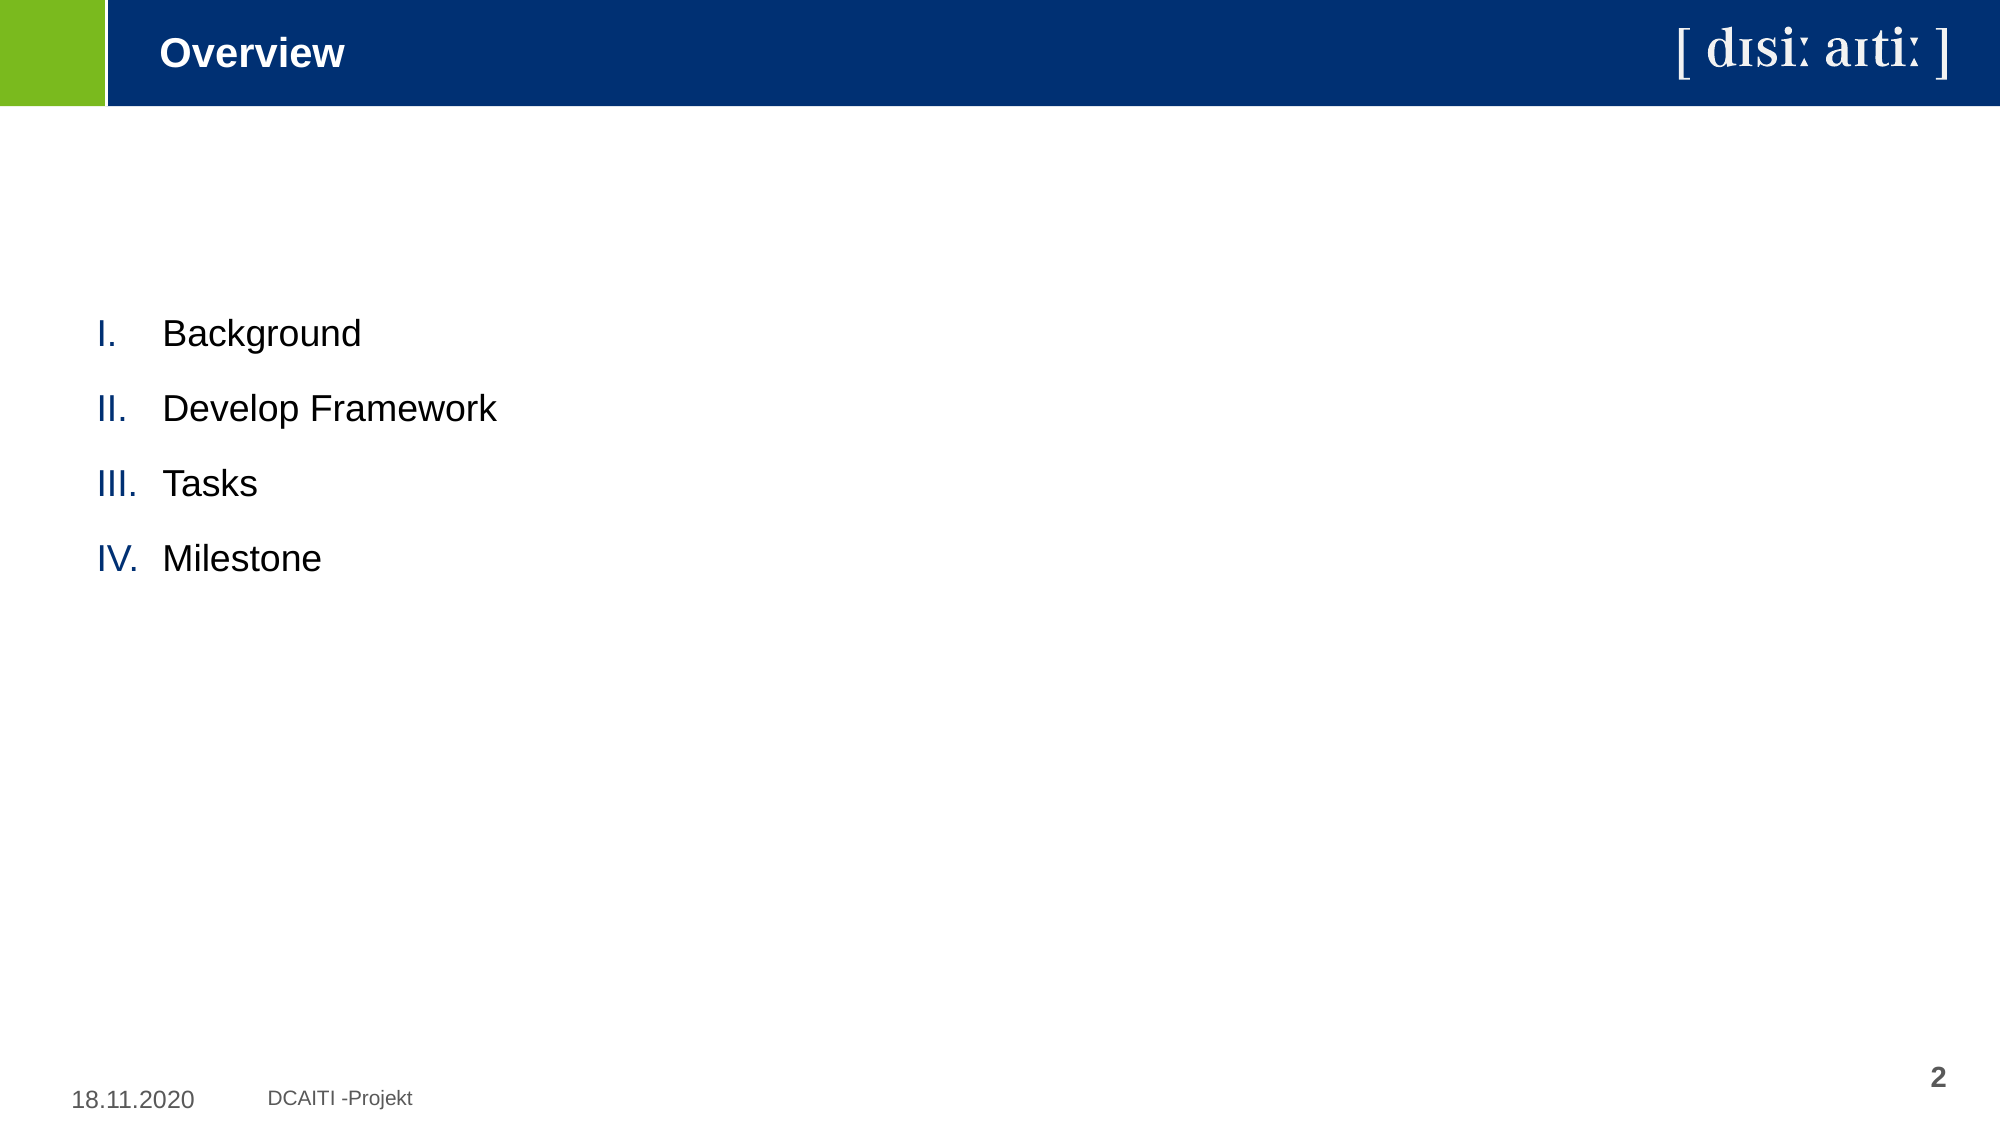

# Overview
Background
Develop Framework
Tasks
Milestone
18.11.2020
DCAITI -Projekt